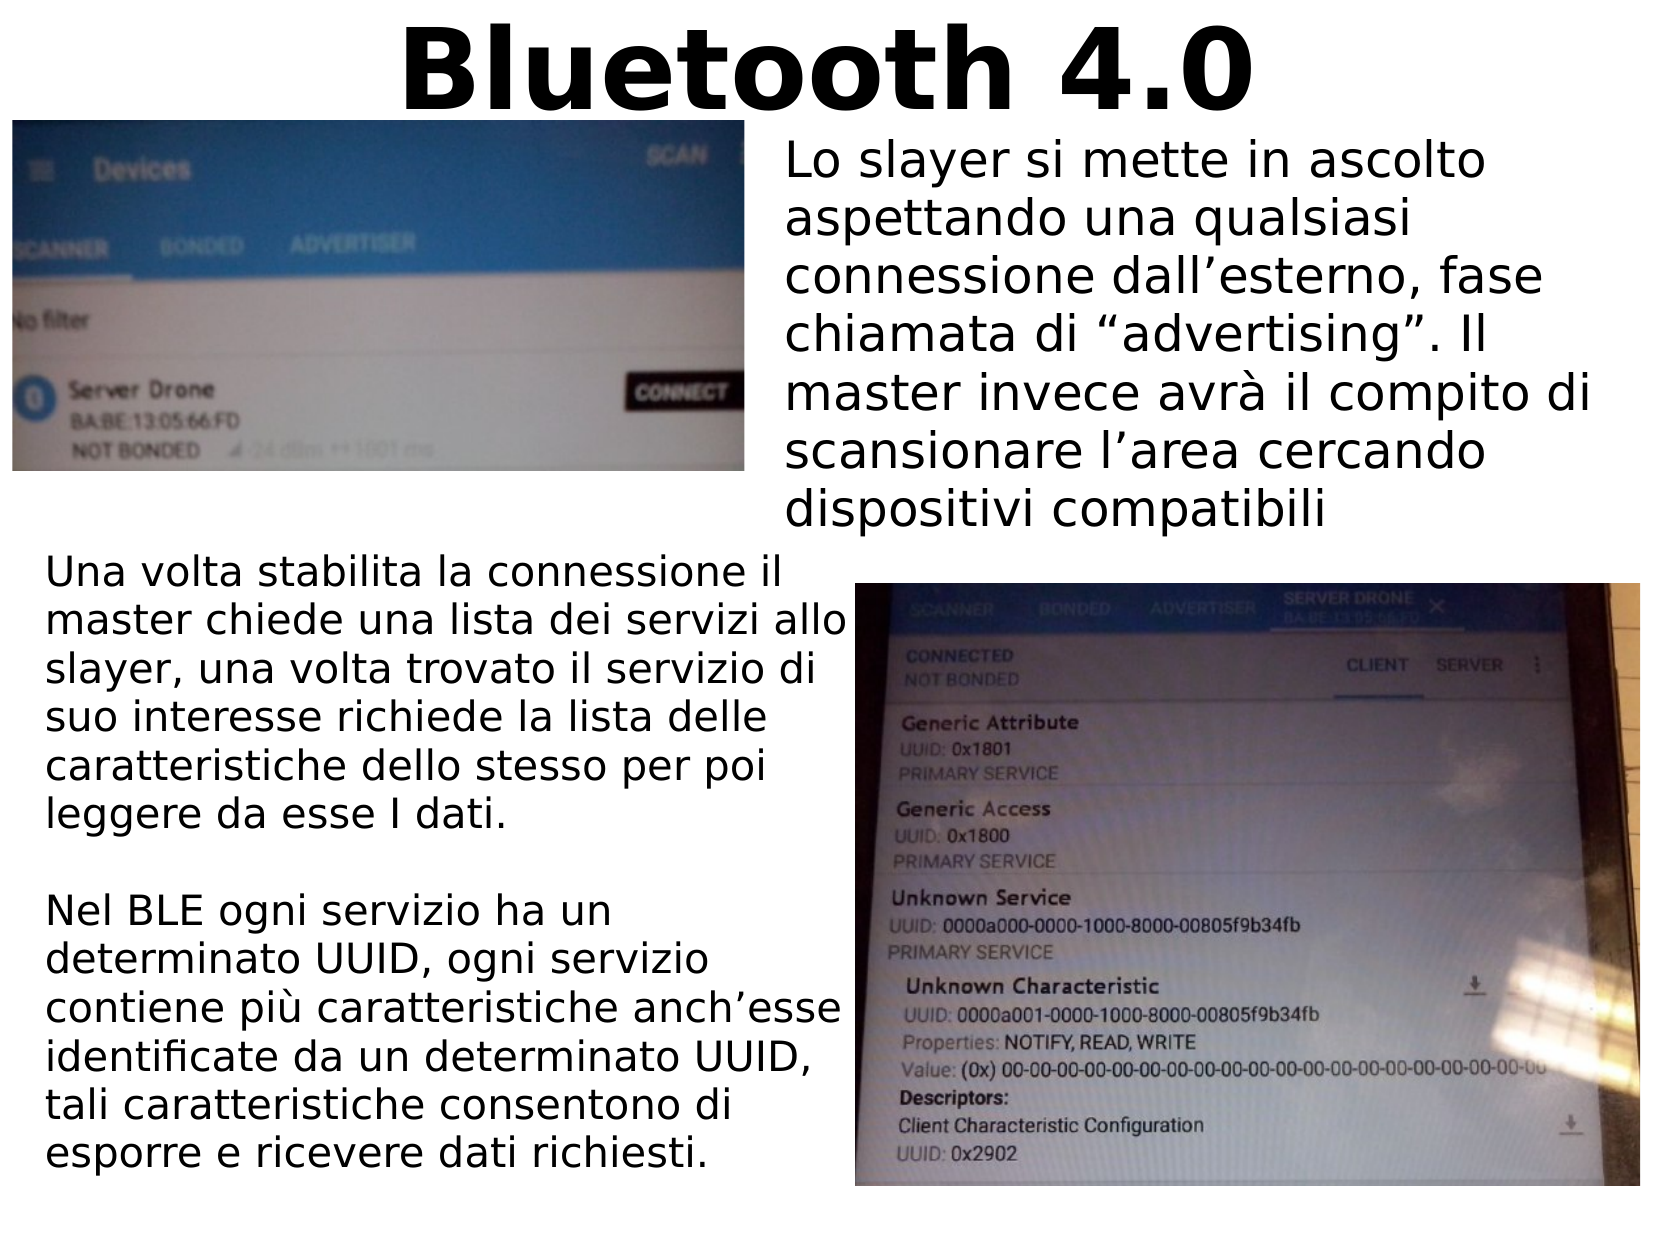

# Bluetooth 4.0
Lo slayer si mette in ascolto aspettando una qualsiasi connessione dall’esterno, fase chiamata di “advertising”. Il master invece avrà il compito di scansionare l’area cercando dispositivi compatibili
Una volta stabilita la connessione il master chiede una lista dei servizi allo slayer, una volta trovato il servizio di suo interesse richiede la lista delle caratteristiche dello stesso per poi leggere da esse I dati.
Nel BLE ogni servizio ha un determinato UUID, ogni servizio contiene più caratteristiche anch’esse identificate da un determinato UUID, tali caratteristiche consentono di esporre e ricevere dati richiesti.